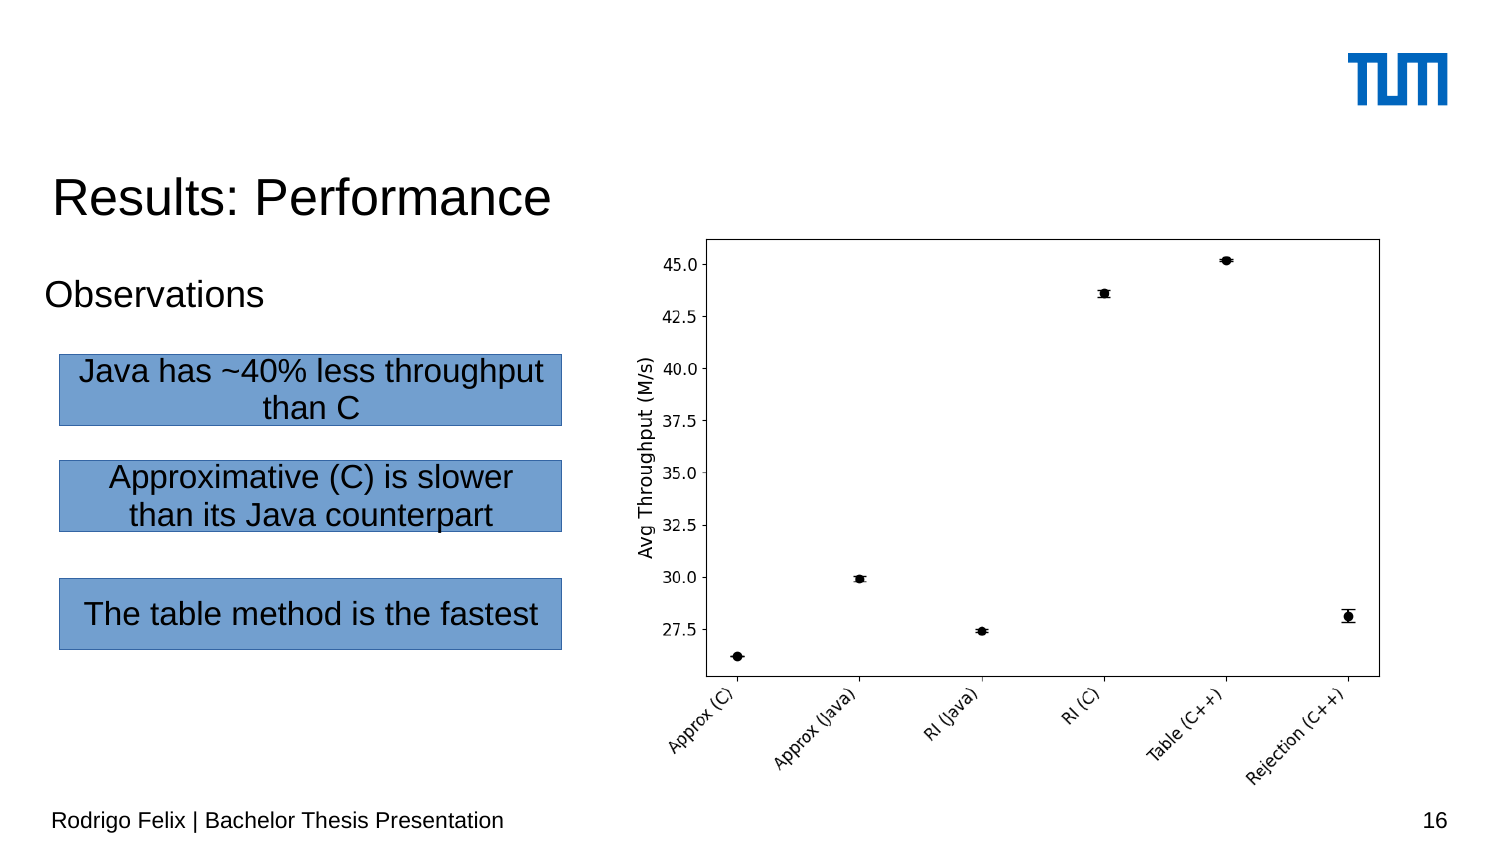

# Results: Performance
Observations
Java has ~40% less throughput than C
Approximative (C) is slower than its Java counterpart
The table method is the fastest
Rodrigo Felix | Bachelor Thesis Presentation
16